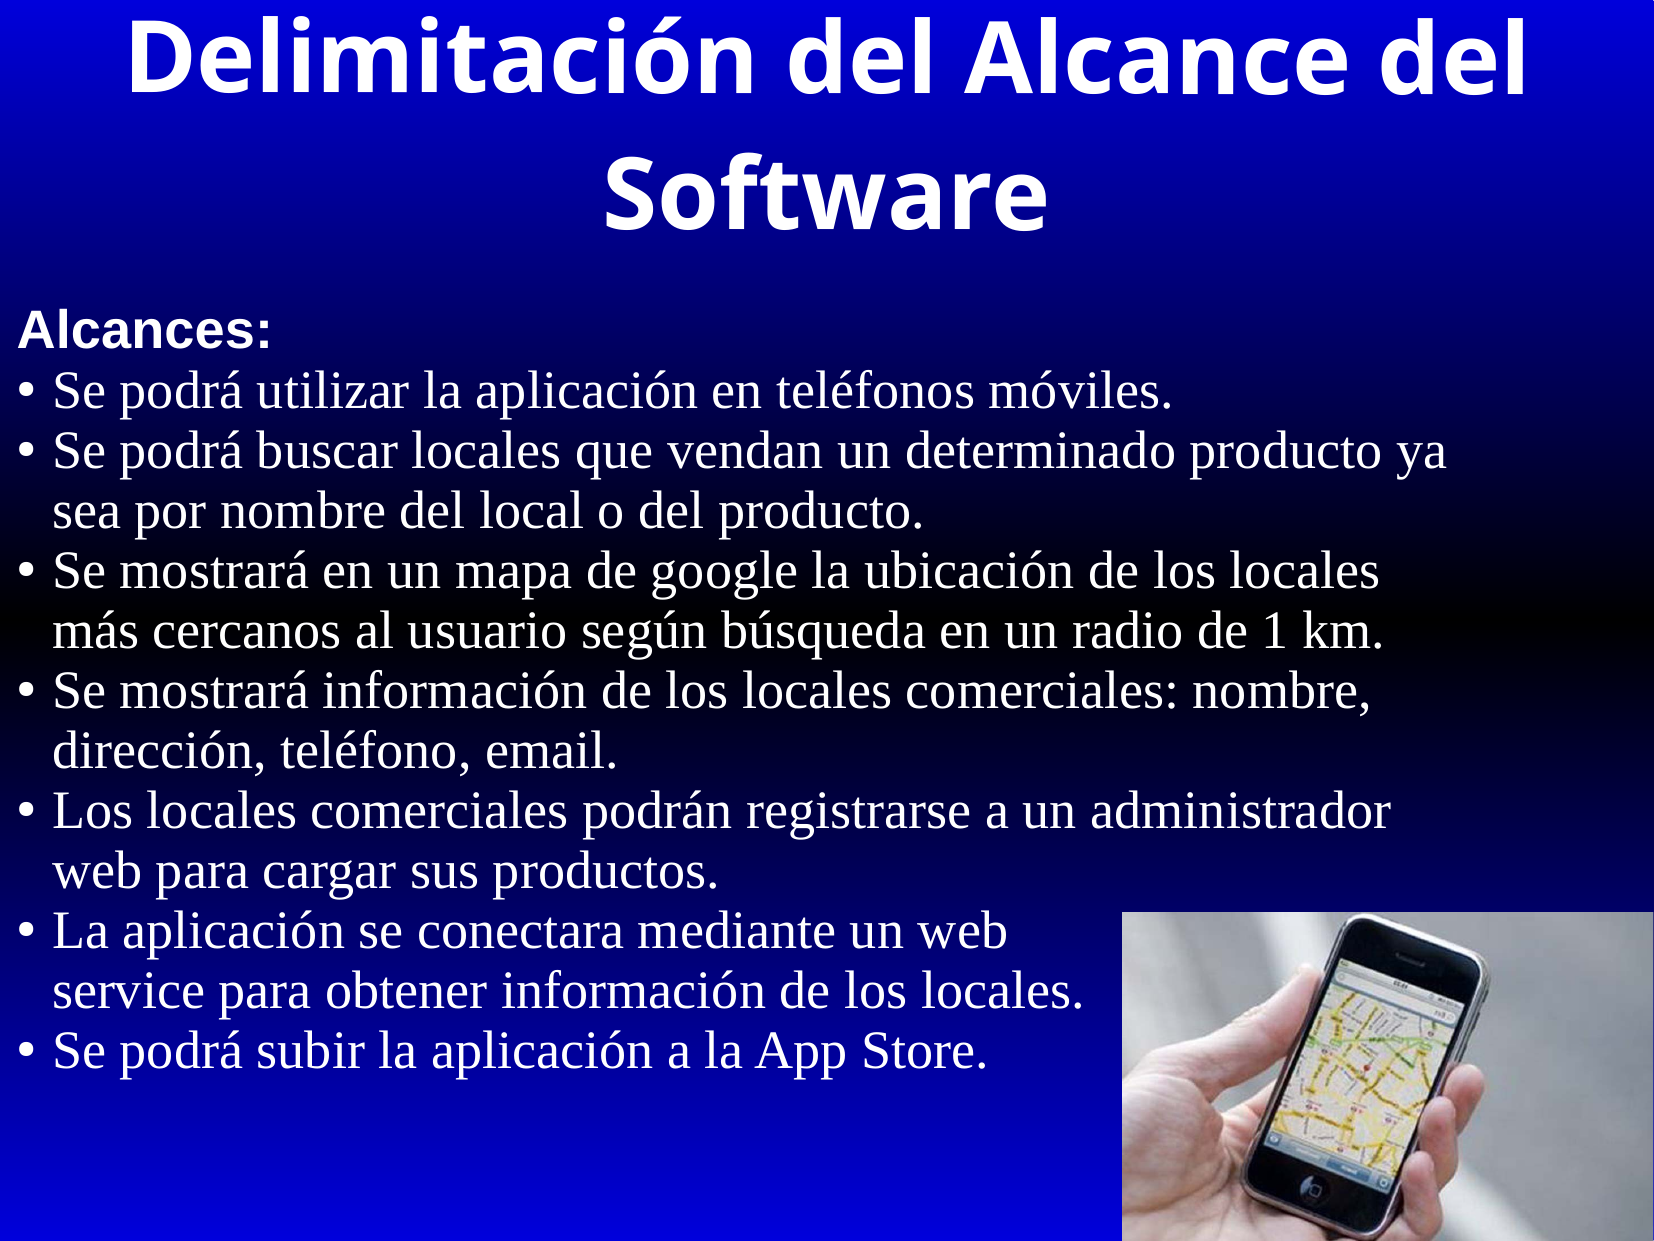

Delimitación del Alcance del Software
#
Alcances:
Se podrá utilizar la aplicación en teléfonos móviles.
Se podrá buscar locales que vendan un determinado producto ya sea por nombre del local o del producto.
Se mostrará en un mapa de google la ubicación de los locales más cercanos al usuario según búsqueda en un radio de 1 km.
Se mostrará información de los locales comerciales: nombre, dirección, teléfono, email.
Los locales comerciales podrán registrarse a un administrador web para cargar sus productos.
La aplicación se conectara mediante un web
service para obtener información de los locales.
Se podrá subir la aplicación a la App Store.